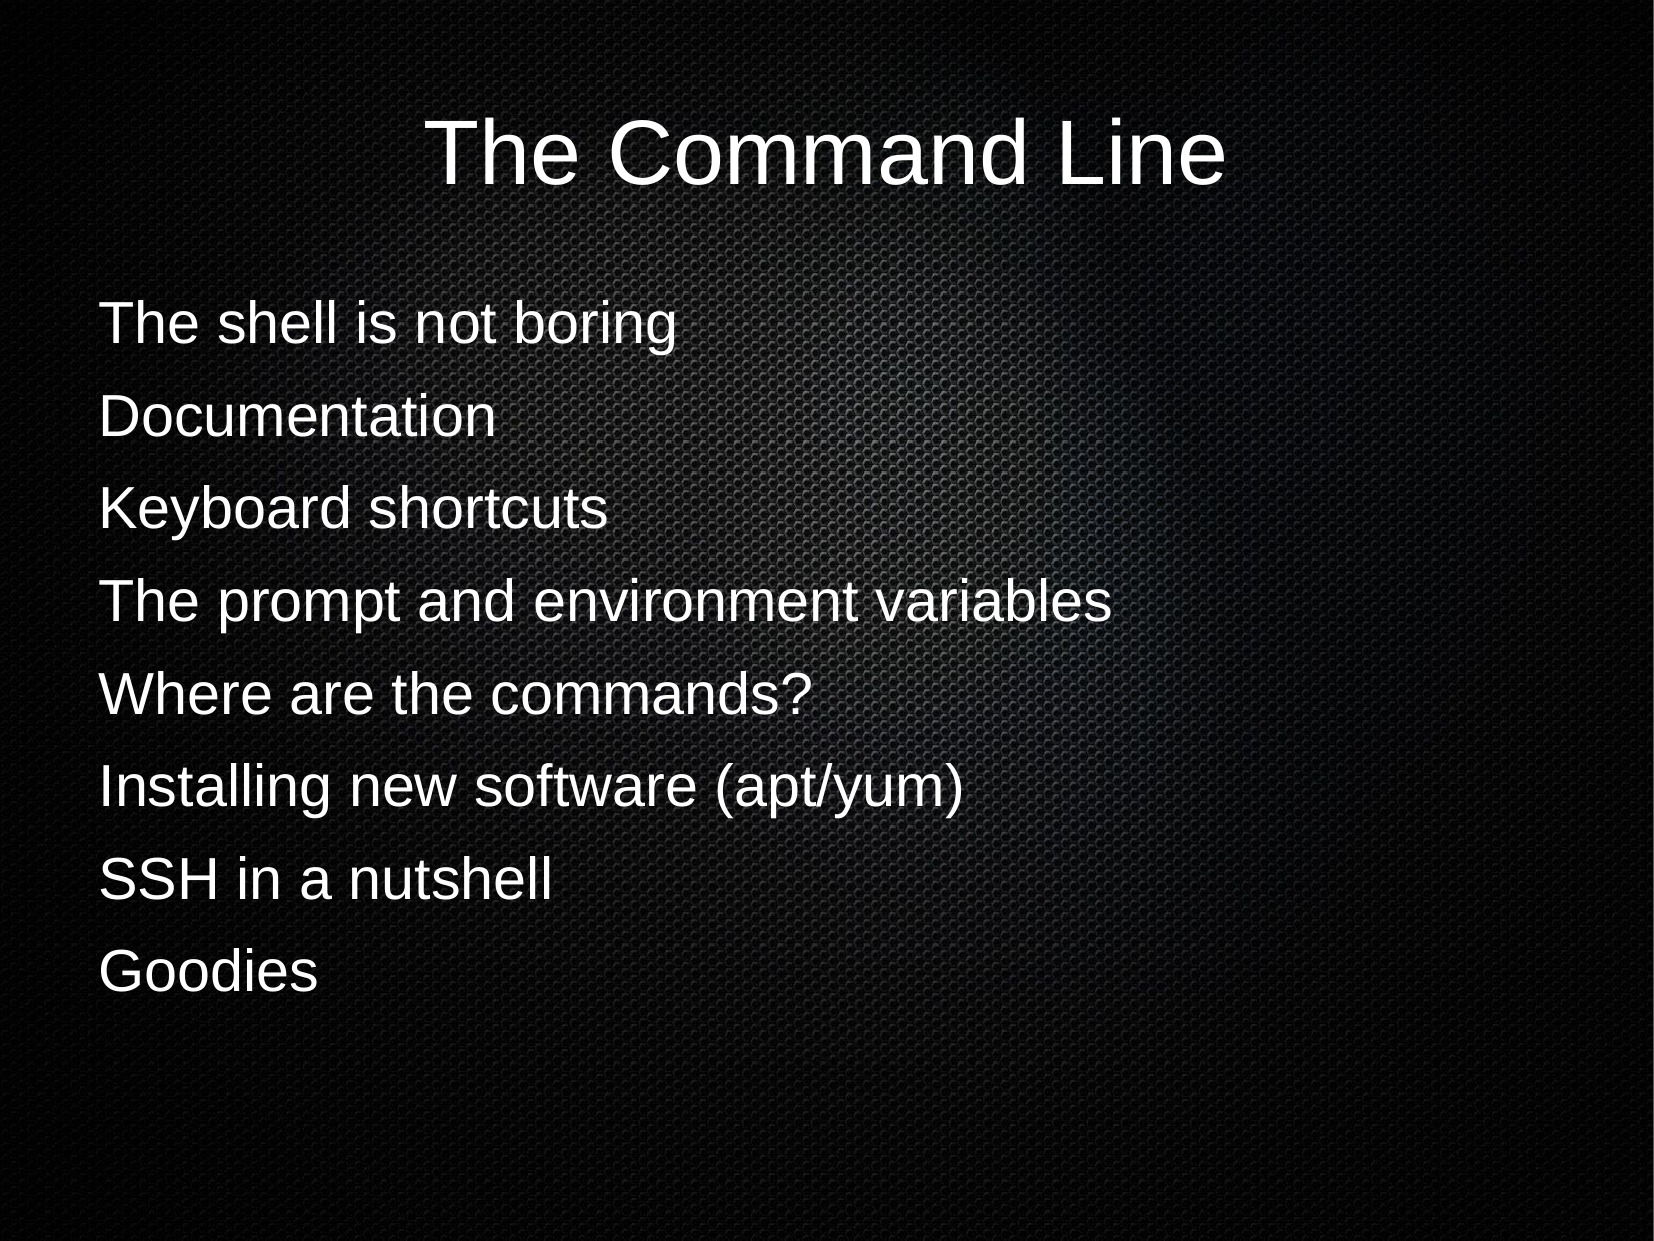

# The Command Line
The shell is not boring
Documentation
Keyboard shortcuts
The prompt and environment variables
Where are the commands?
Installing new software (apt/yum)
SSH in a nutshell
Goodies